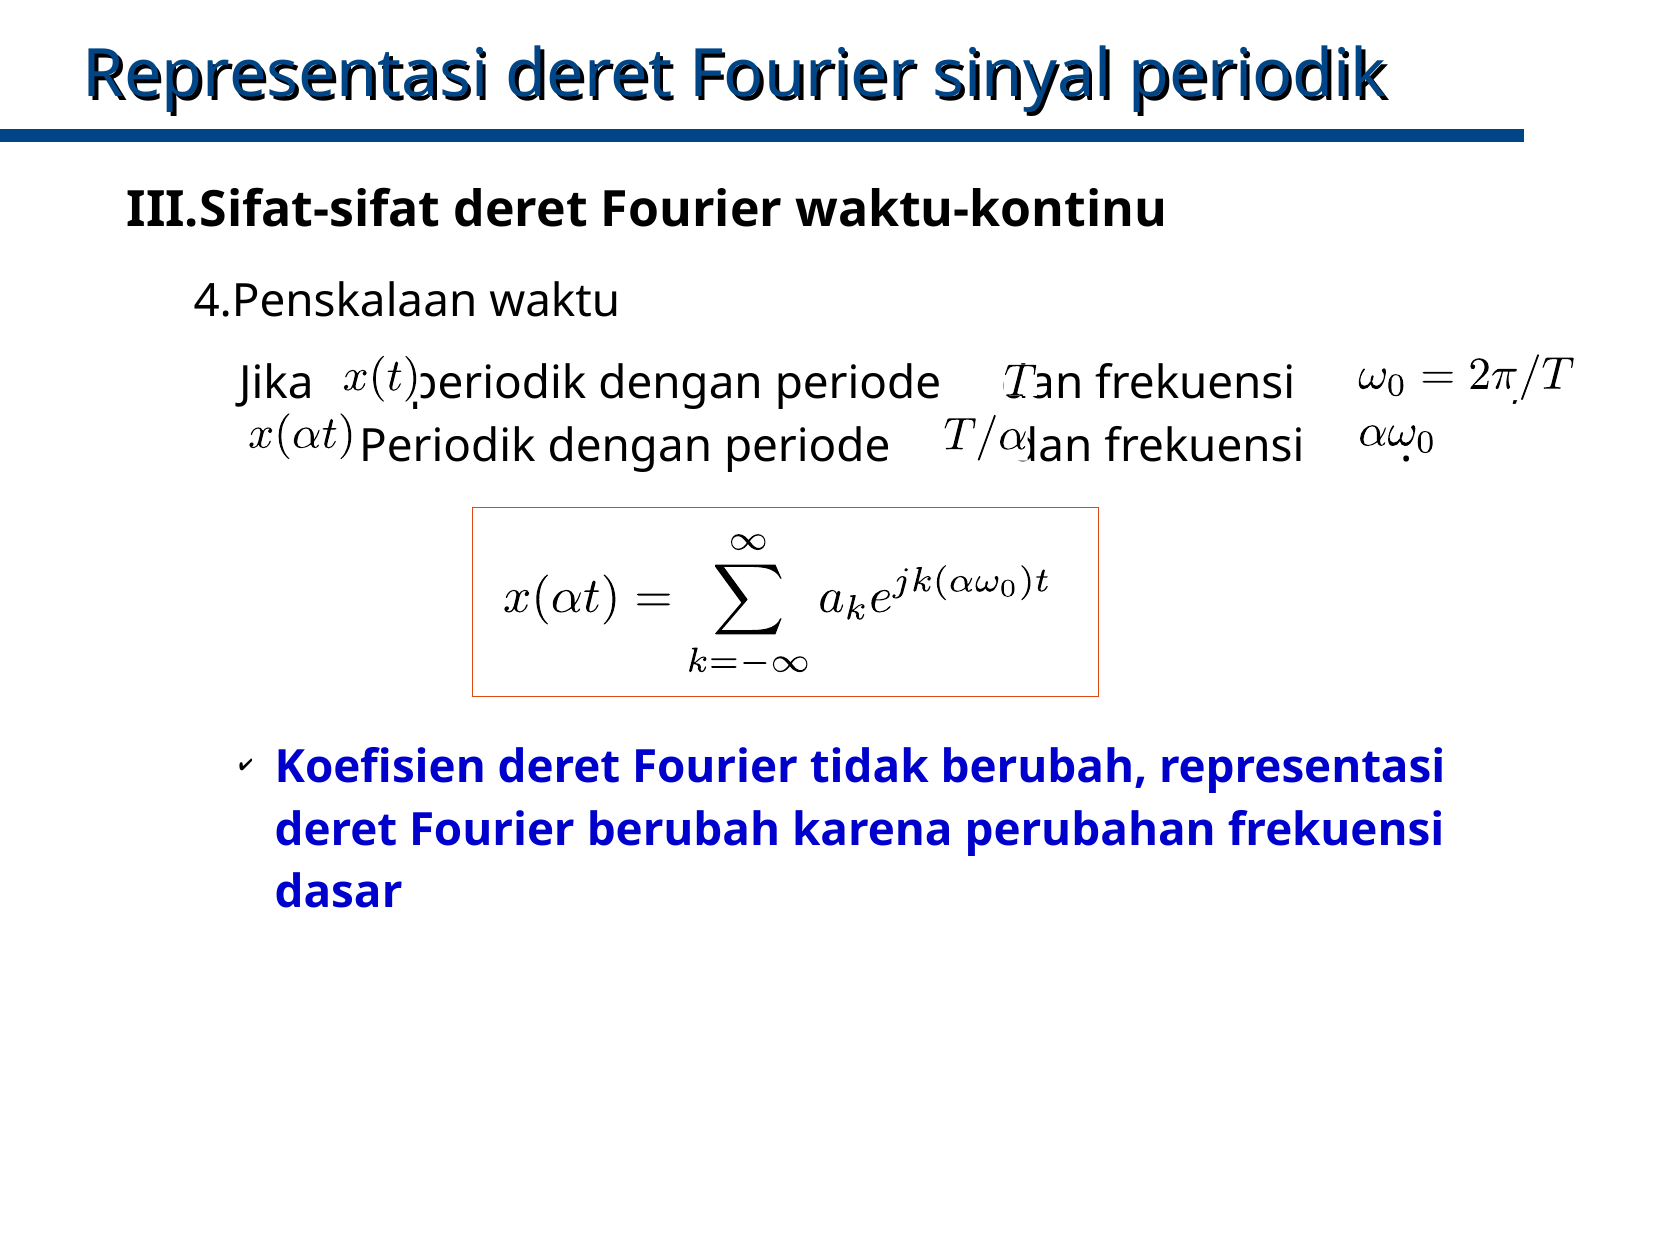

Representasi deret Fourier sinyal periodik
Sifat-sifat deret Fourier waktu-kontinu
Penskalaan waktu
Jika periodik dengan periode dan frekuensi ,
 Periodik dengan periode dan frekuensi .
Koefisien deret Fourier tidak berubah, representasi deret Fourier berubah karena perubahan frekuensi dasar